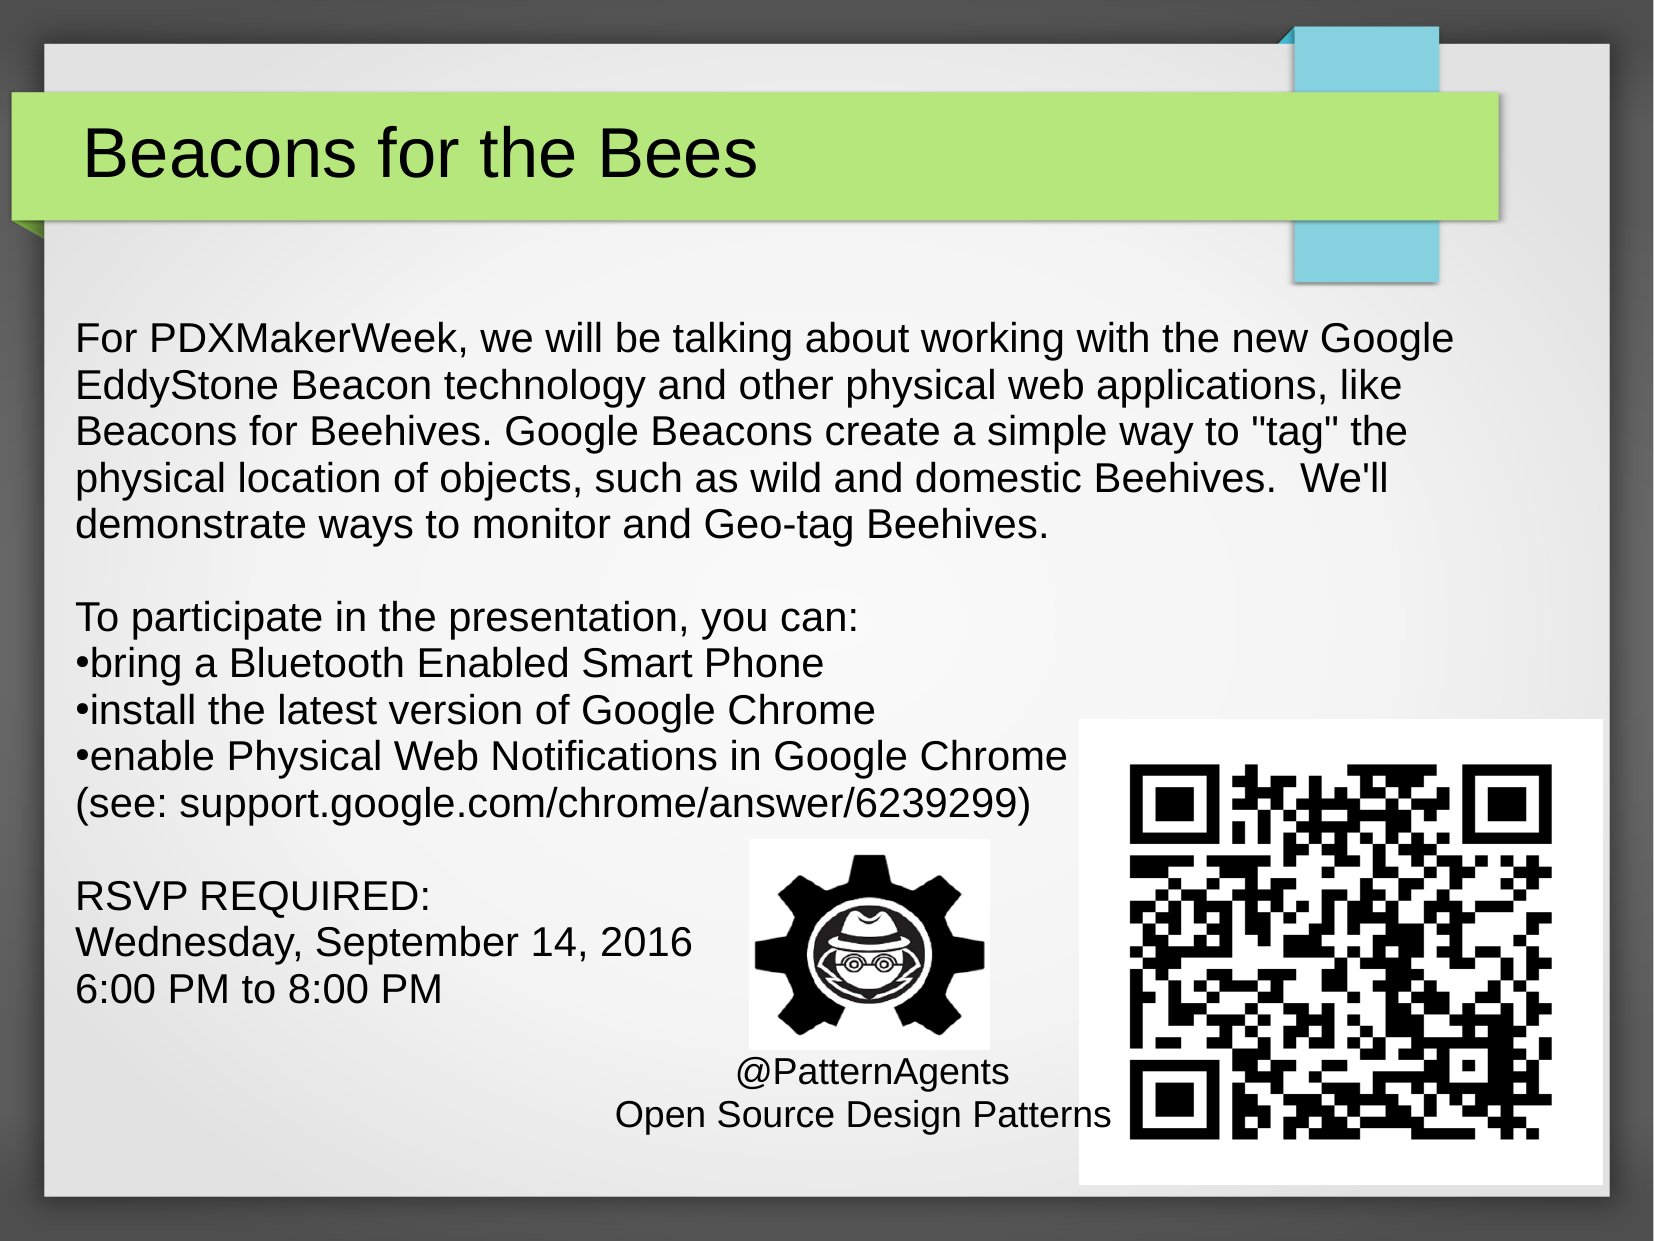

# Beacons for the Bees
For PDXMakerWeek, we will be talking about working with the new Google EddyStone Beacon technology and other physical web applications, like Beacons for Beehives. Google Beacons create a simple way to "tag" the physical location of objects, such as wild and domestic Beehives. We'll demonstrate ways to monitor and Geo-tag Beehives.
To participate in the presentation, you can:
bring a Bluetooth Enabled Smart Phone
install the latest version of Google Chrome
enable Physical Web Notifications in Google Chrome
(see: support.google.com/chrome/answer/6239299)
RSVP REQUIRED:
Wednesday, September 14, 2016
6:00 PM to 8:00 PM
@PatternAgents
Open Source Design Patterns